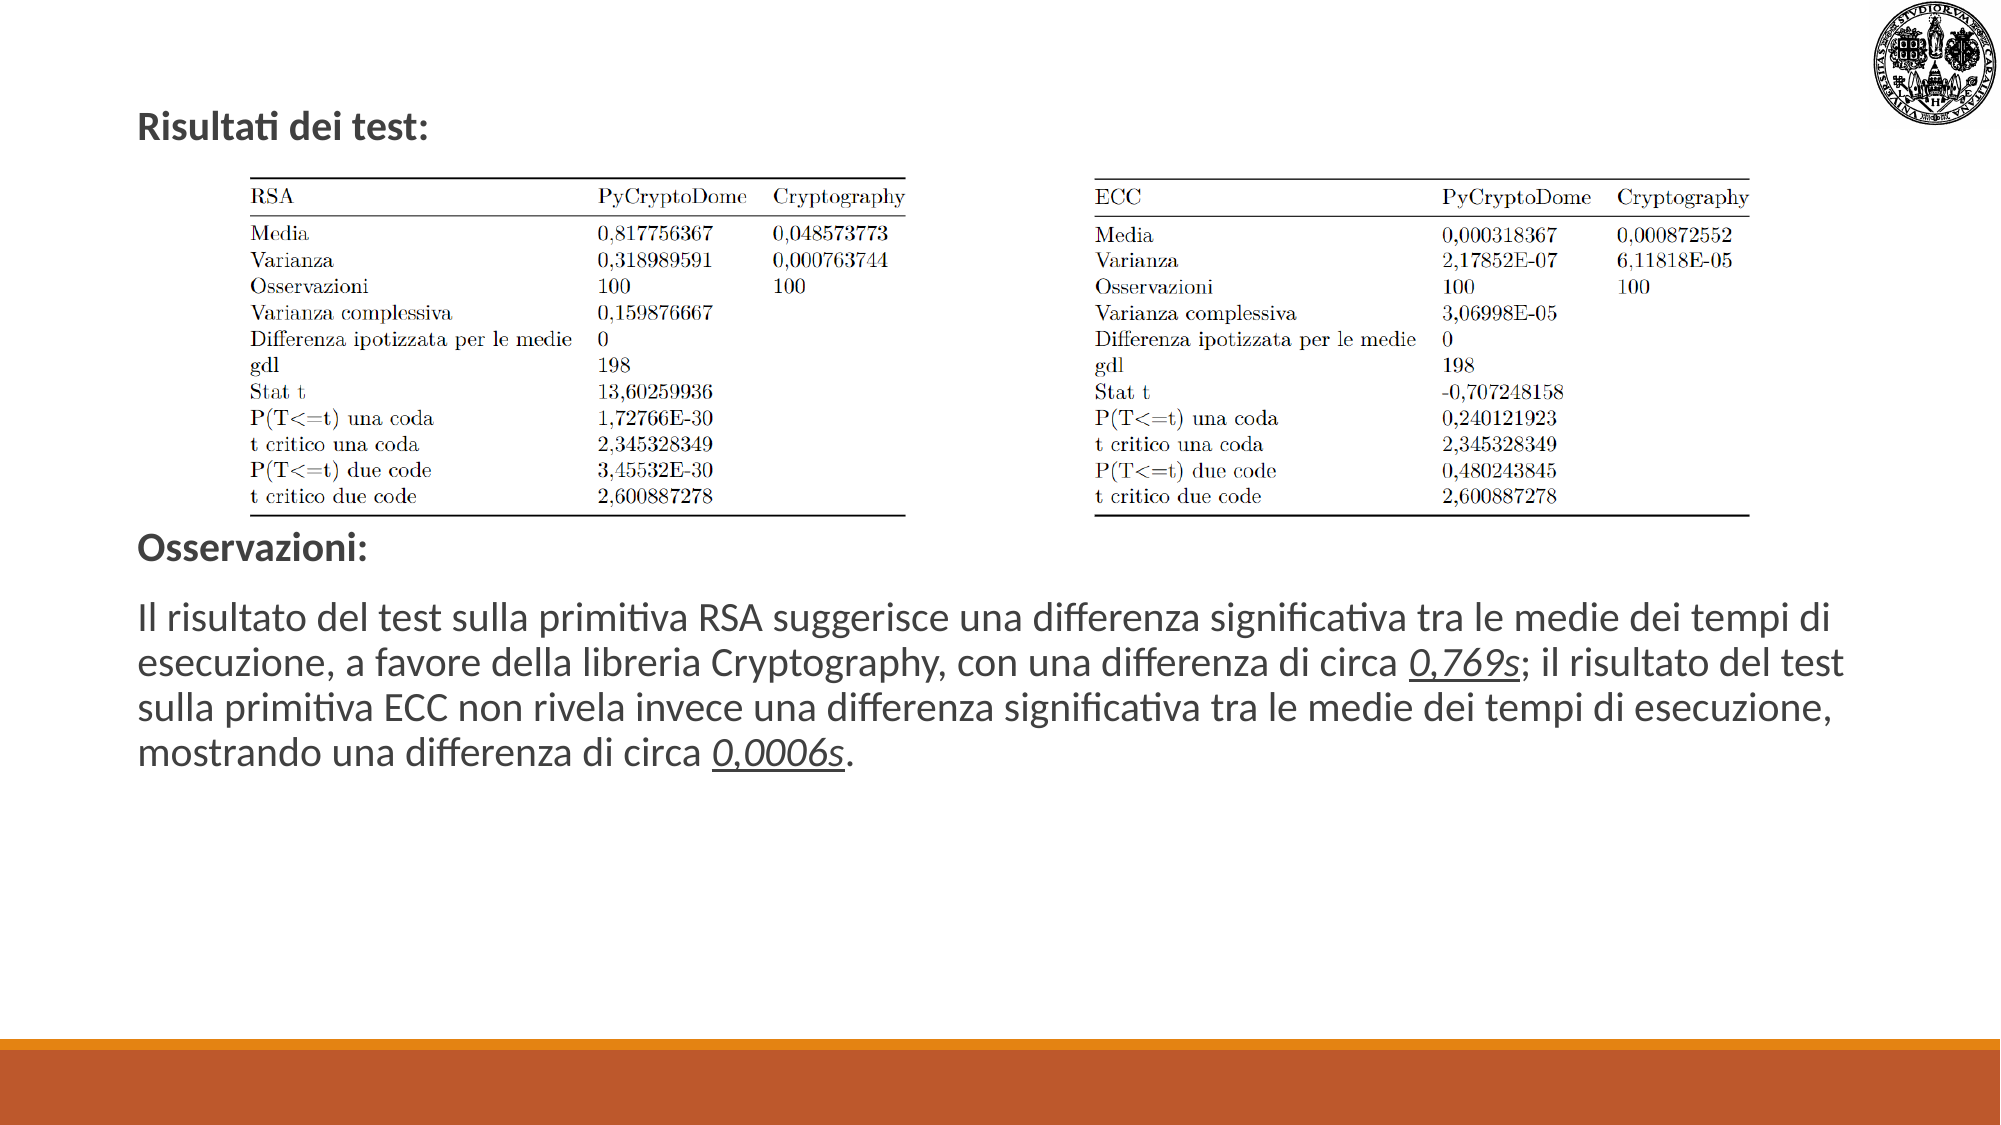

# Risultati dei test:
Osservazioni:
Il risultato del test sulla primitiva RSA suggerisce una differenza significativa tra le medie dei tempi di esecuzione, a favore della libreria Cryptography, con una differenza di circa 0,769s; il risultato del test sulla primitiva ECC non rivela invece una differenza significativa tra le medie dei tempi di esecuzione, mostrando una differenza di circa 0,0006s.